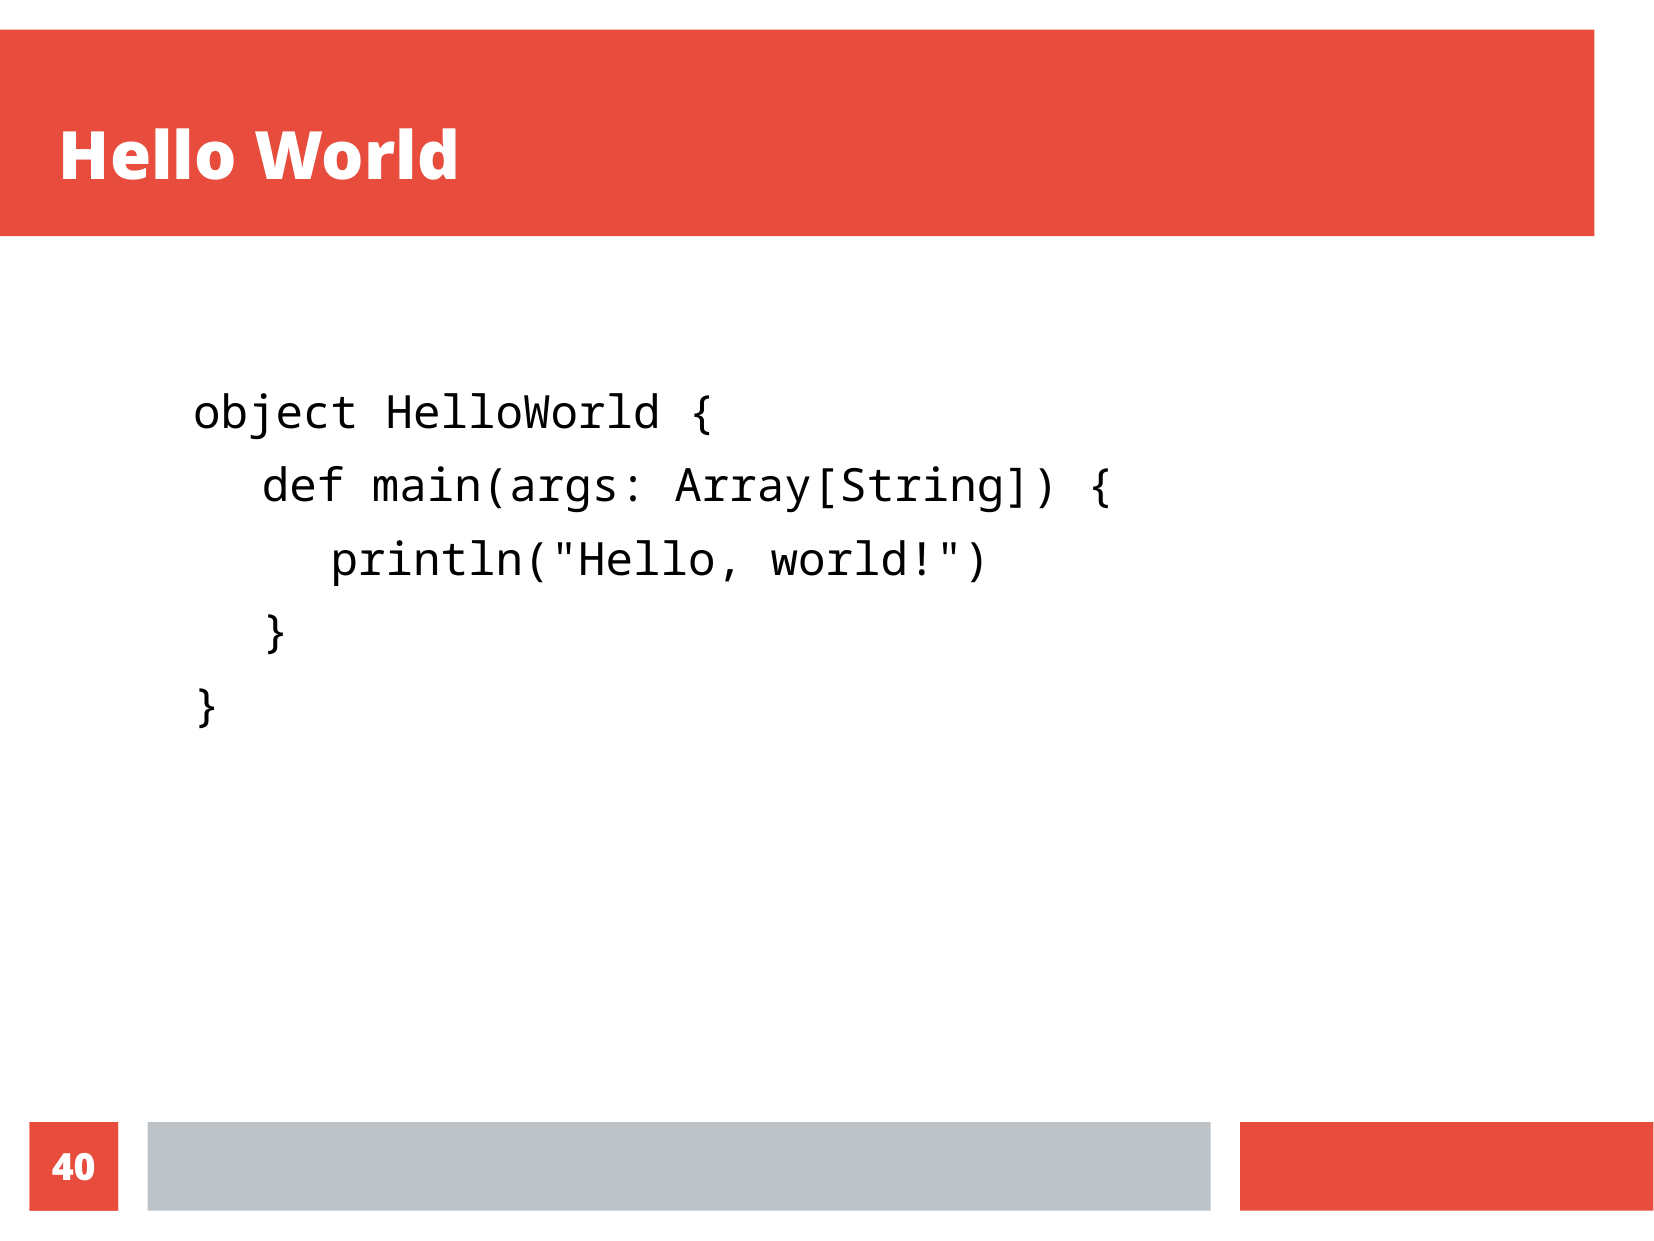

# Hello World
object HelloWorld {
def main(args: Array[String]) {
println("Hello, world!")
}
}
40